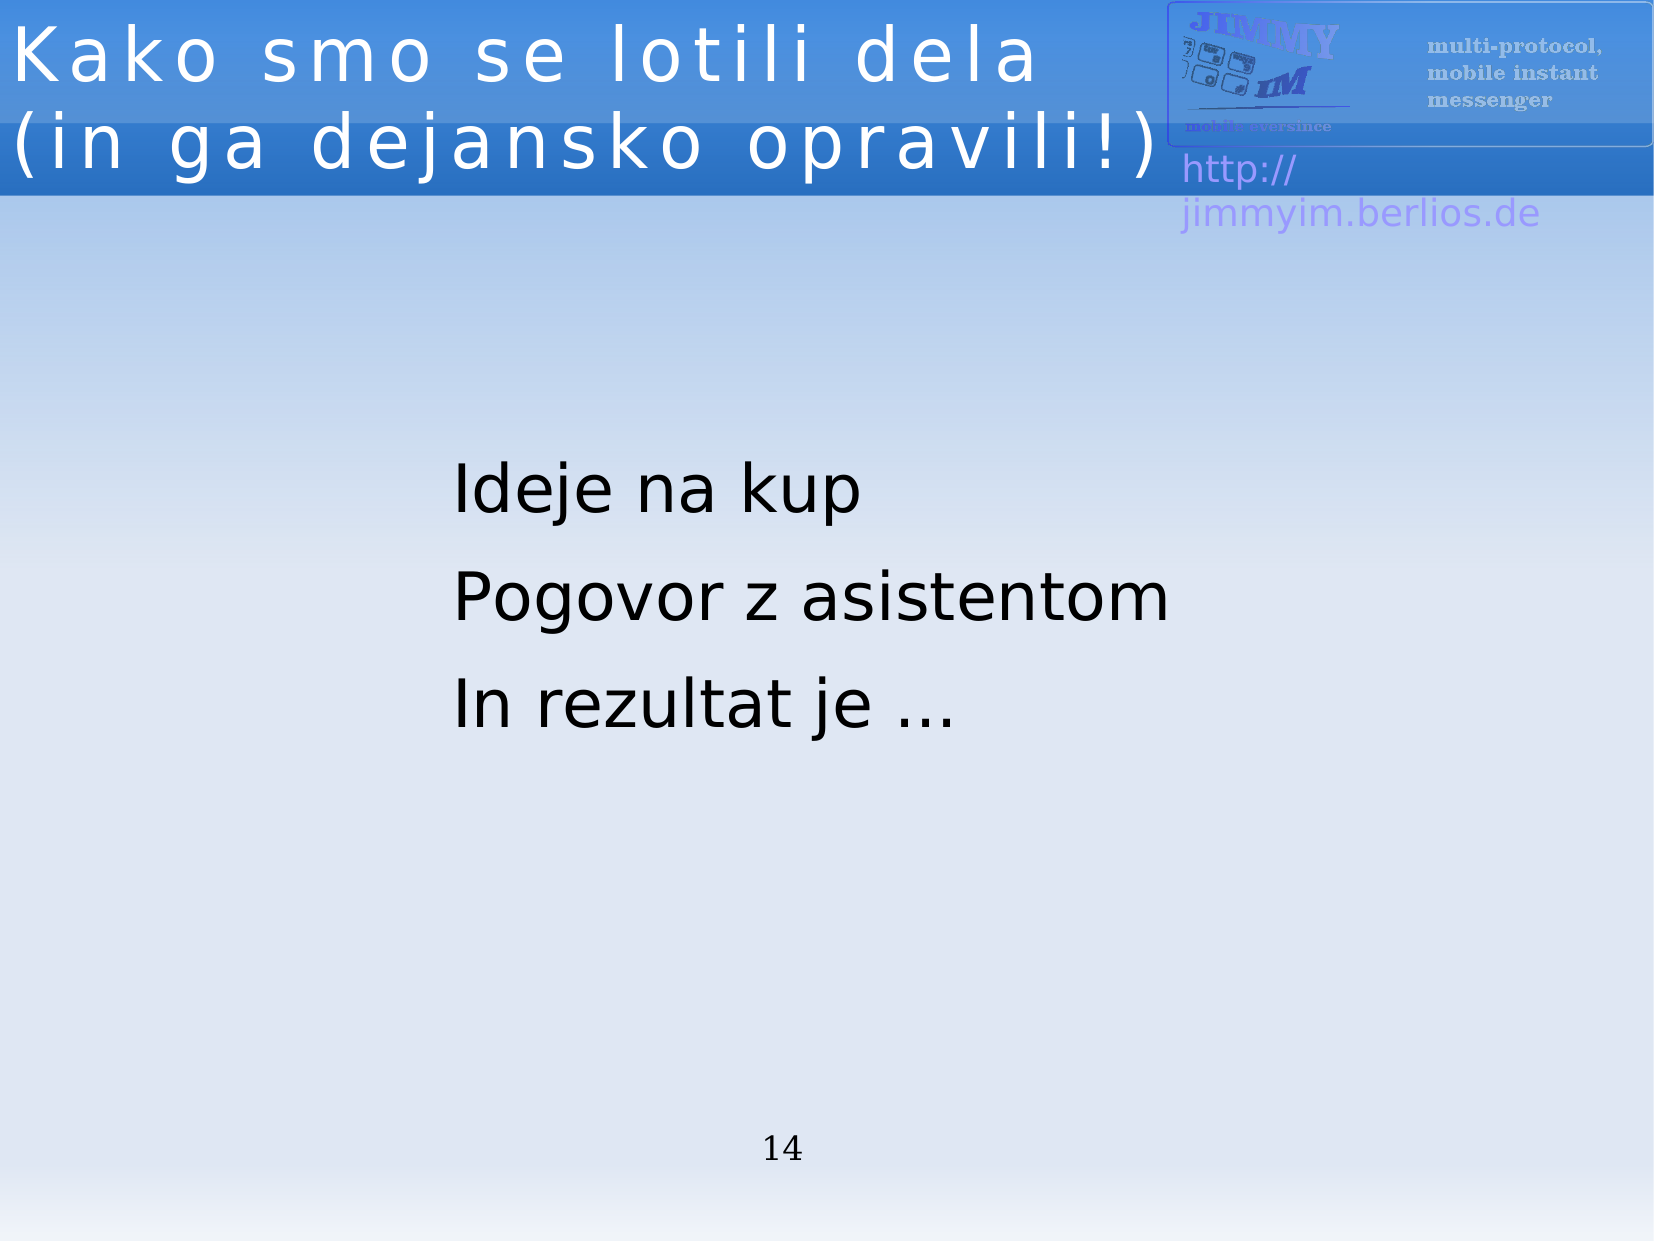

# Kako smo se lotili dela (in ga dejansko opravili!)
Ideje na kup
Pogovor z asistentom
In rezultat je ...
14